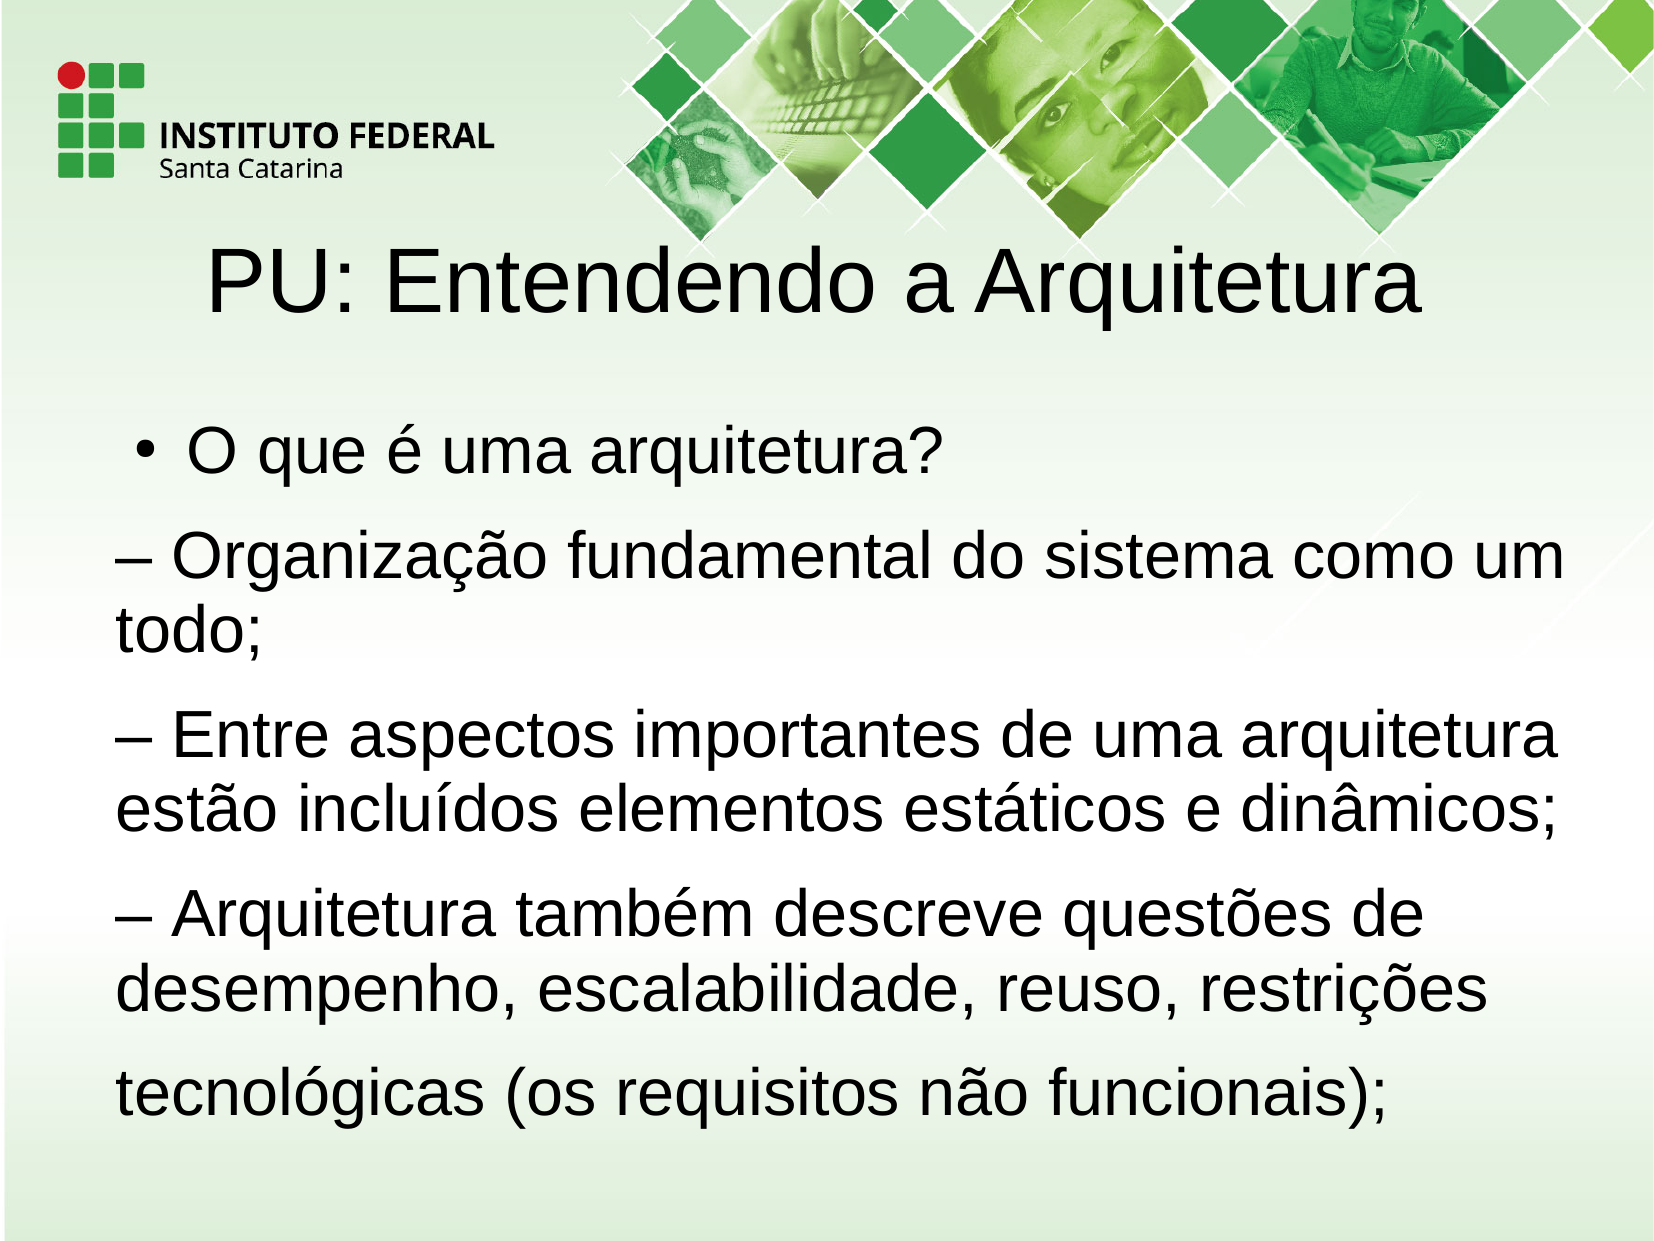

# PU: Entendendo a Arquitetura
O que é uma arquitetura?
– Organização fundamental do sistema como um todo;
– Entre aspectos importantes de uma arquitetura estão incluídos elementos estáticos e dinâmicos;
– Arquitetura também descreve questões de desempenho, escalabilidade, reuso, restrições
tecnológicas (os requisitos não funcionais);